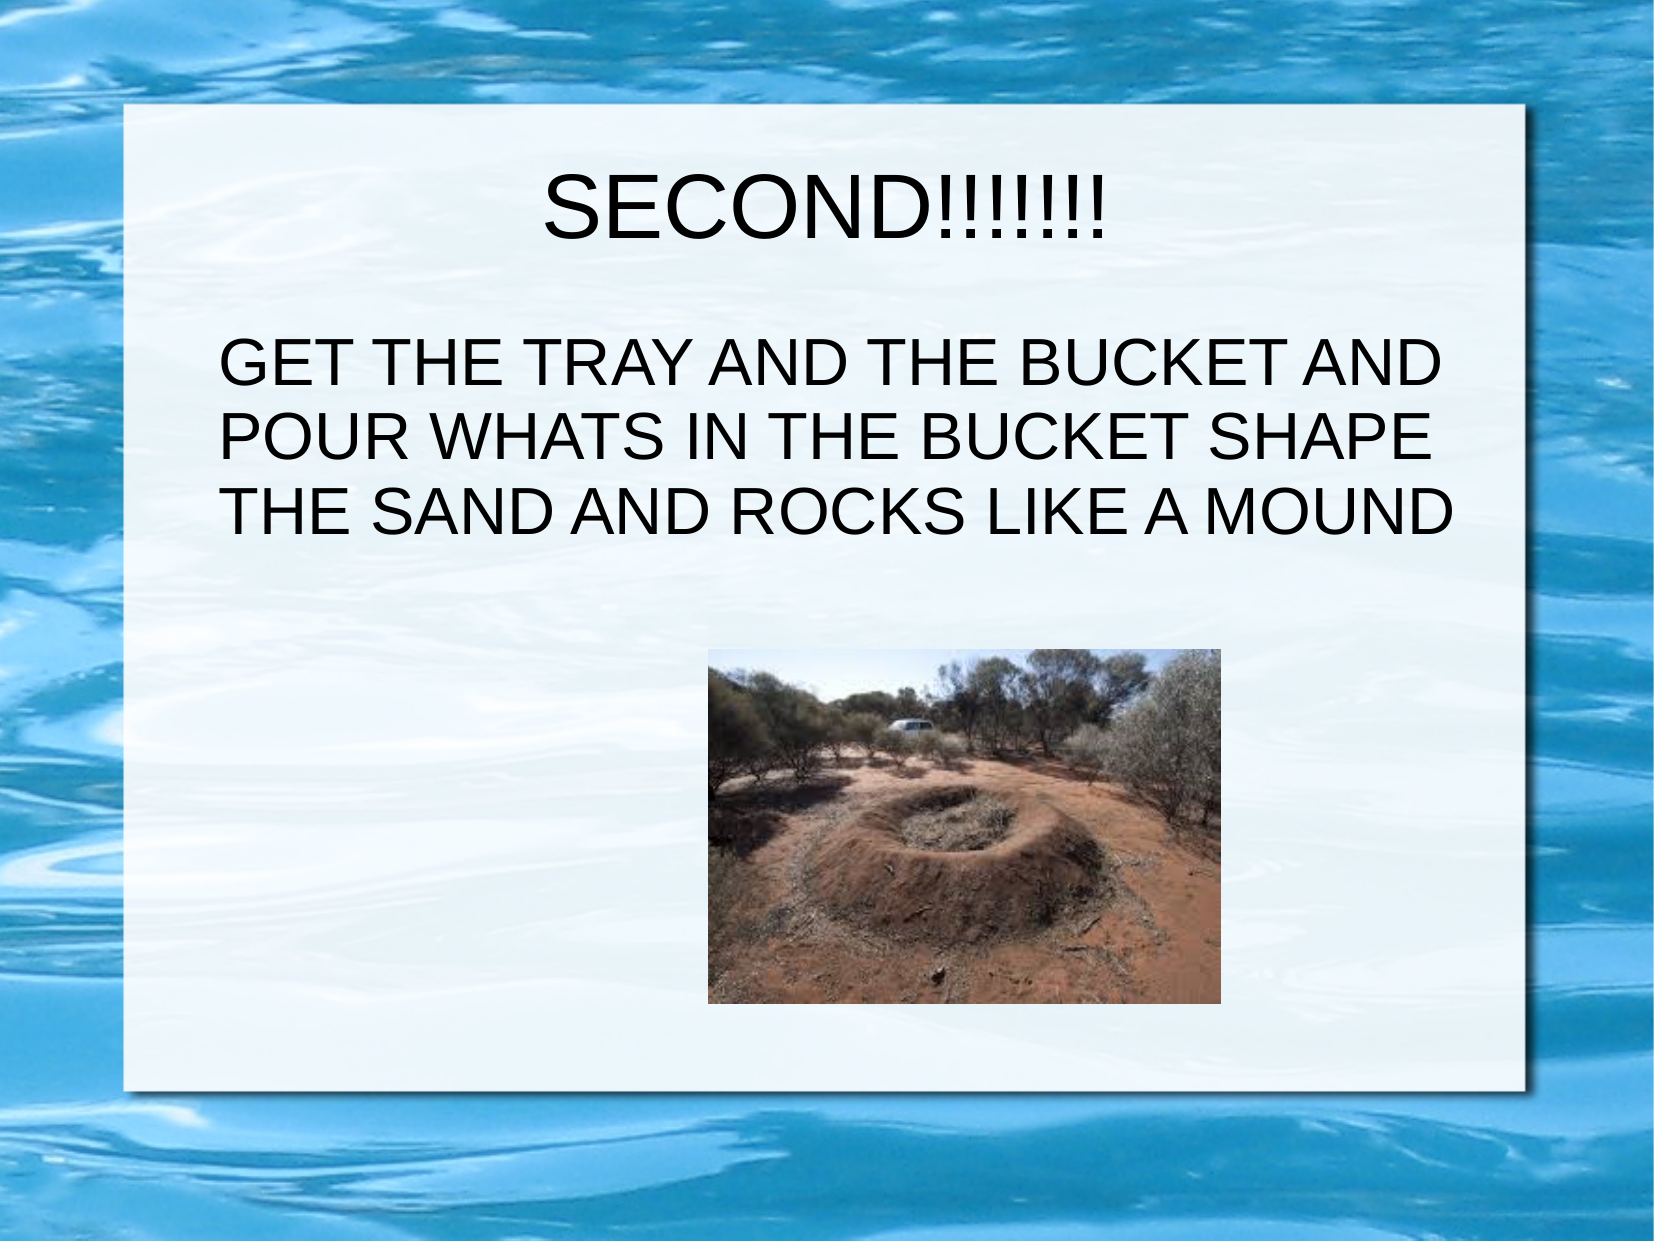

# SECOND!!!!!!!
GET THE TRAY AND THE BUCKET AND POUR WHATS IN THE BUCKET SHAPE THE SAND AND ROCKS LIKE A MOUND